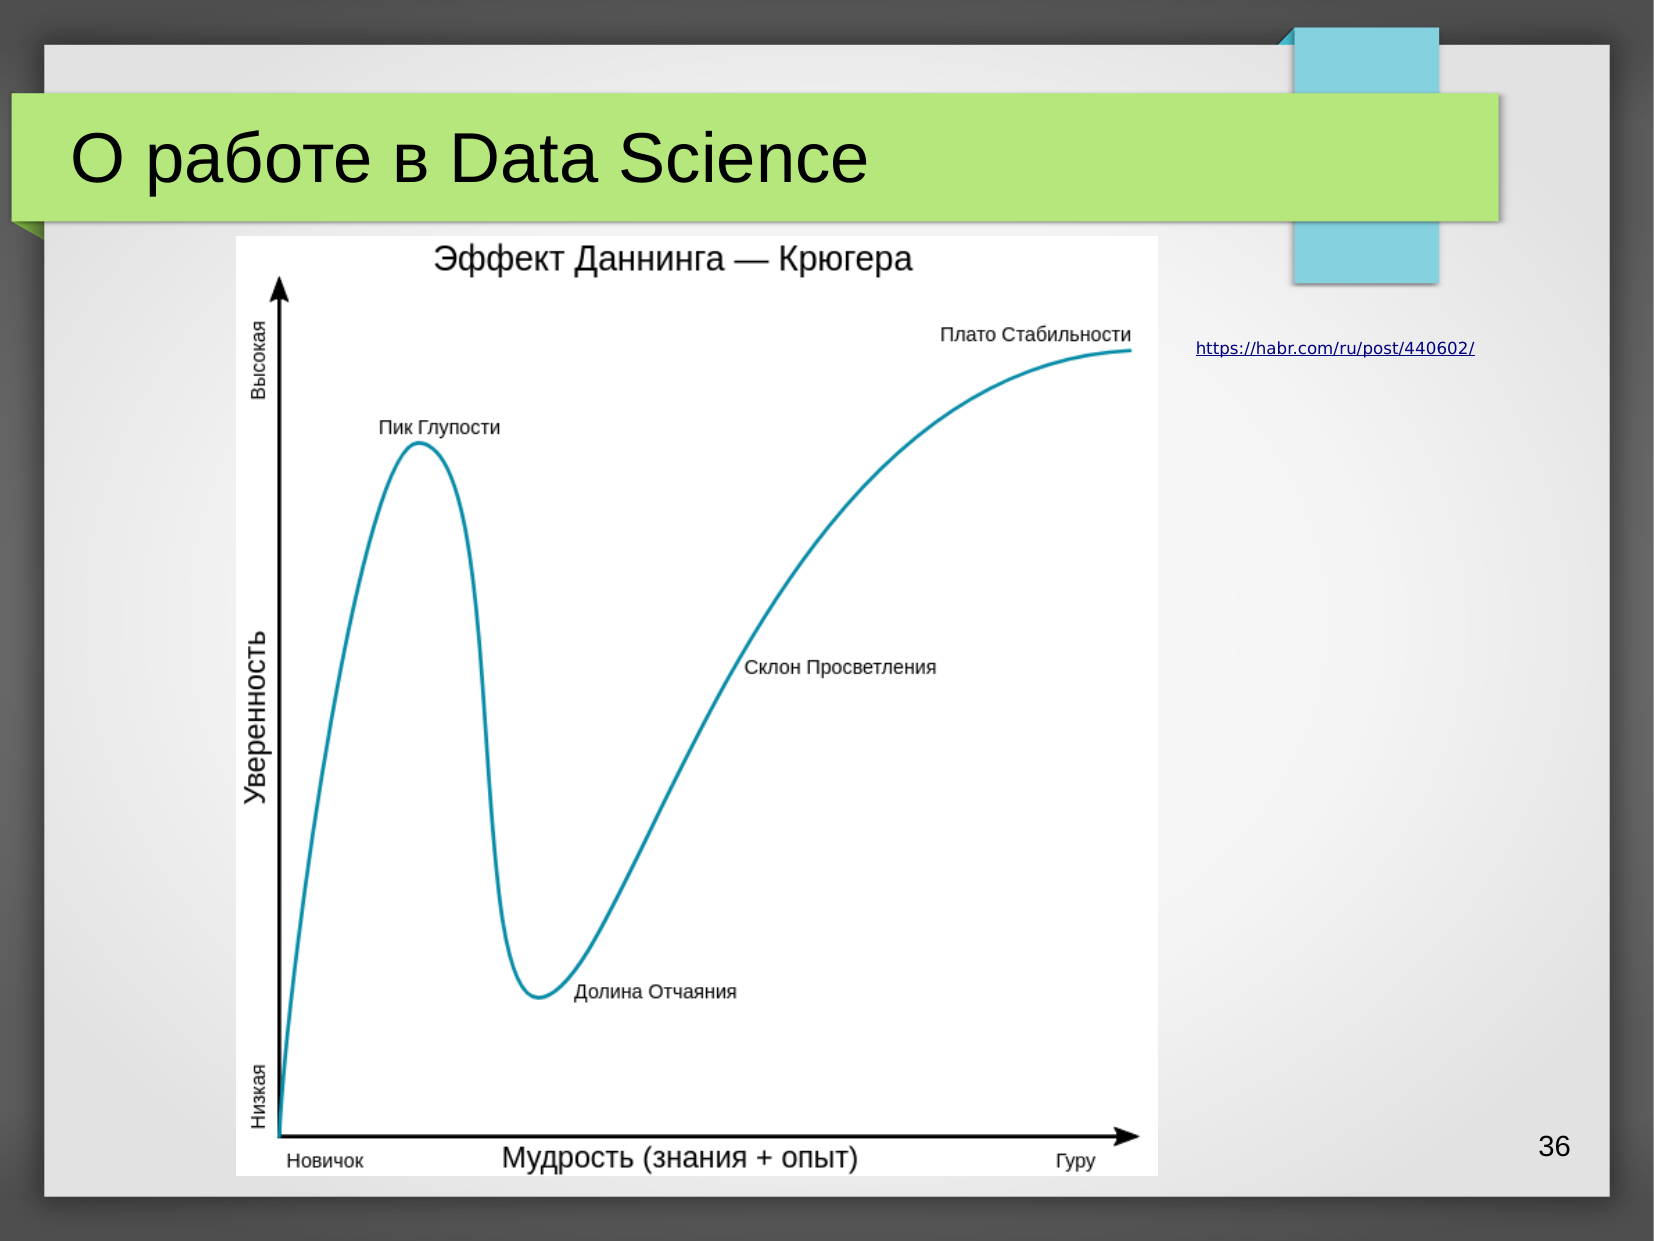

# О работе в Data Science
https://habr.com/ru/post/440602/
36